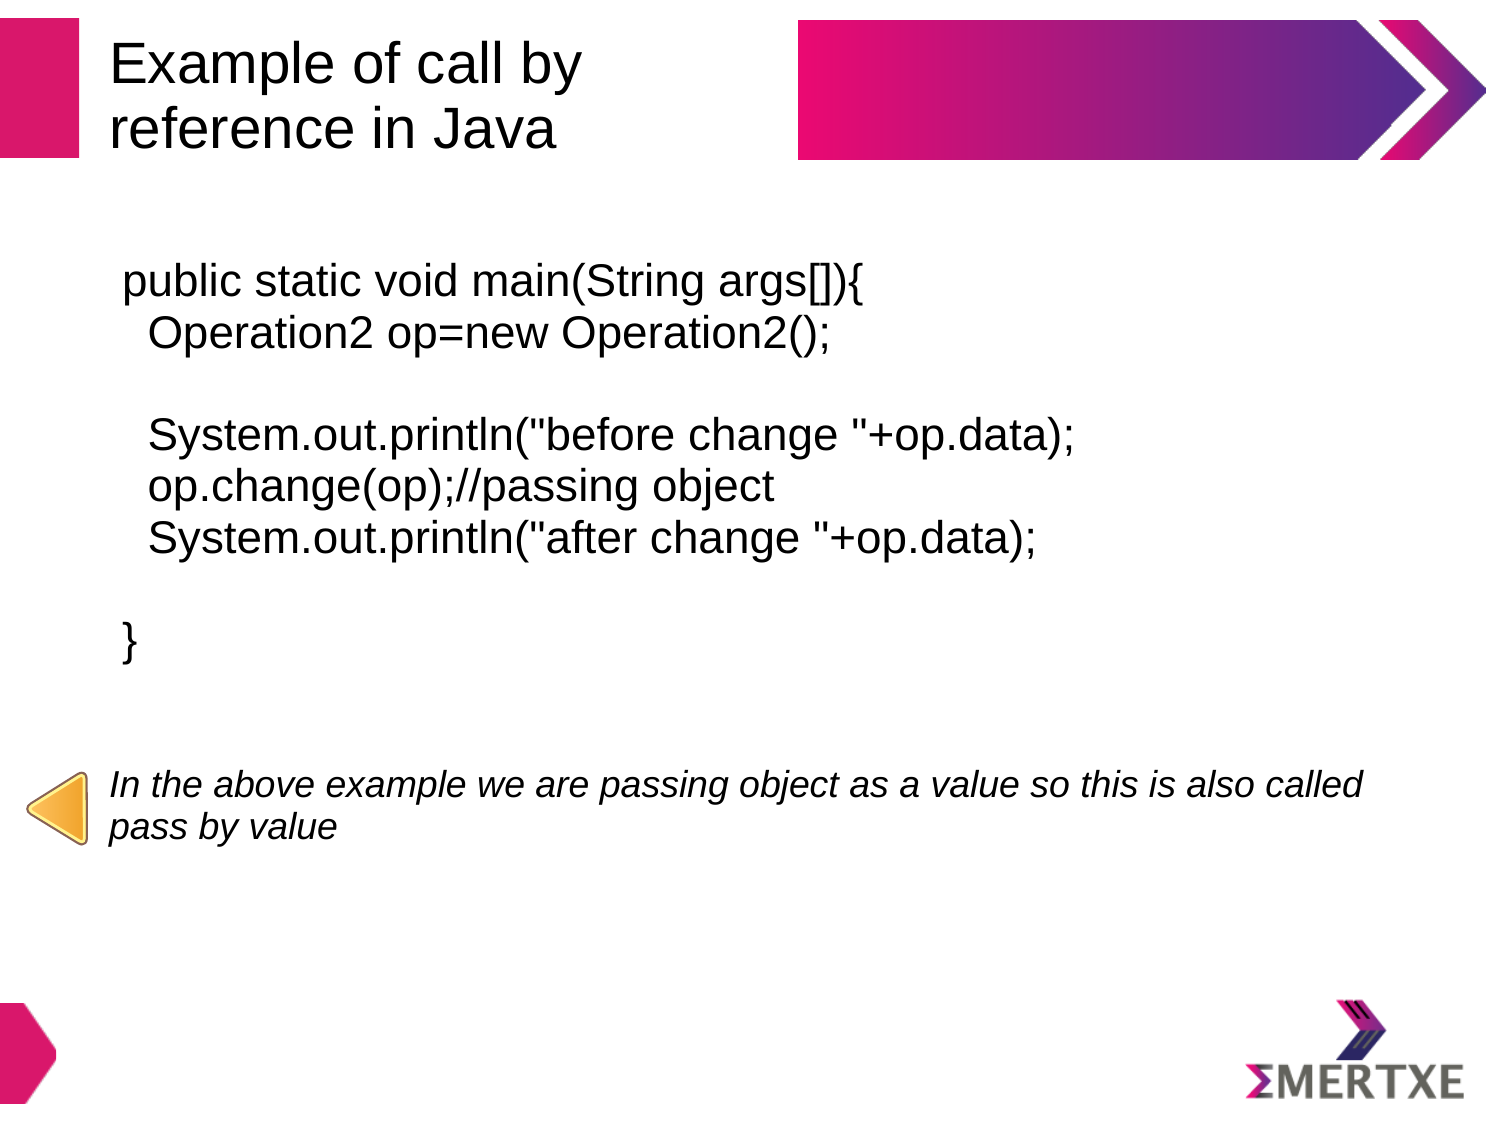

Example of call by reference in Java
 public static void main(String args[]){
 Operation2 op=new Operation2();
 System.out.println("before change "+op.data);
 op.change(op);//passing object
 System.out.println("after change "+op.data);
 }
In the above example we are passing object as a value so this is also called pass by value